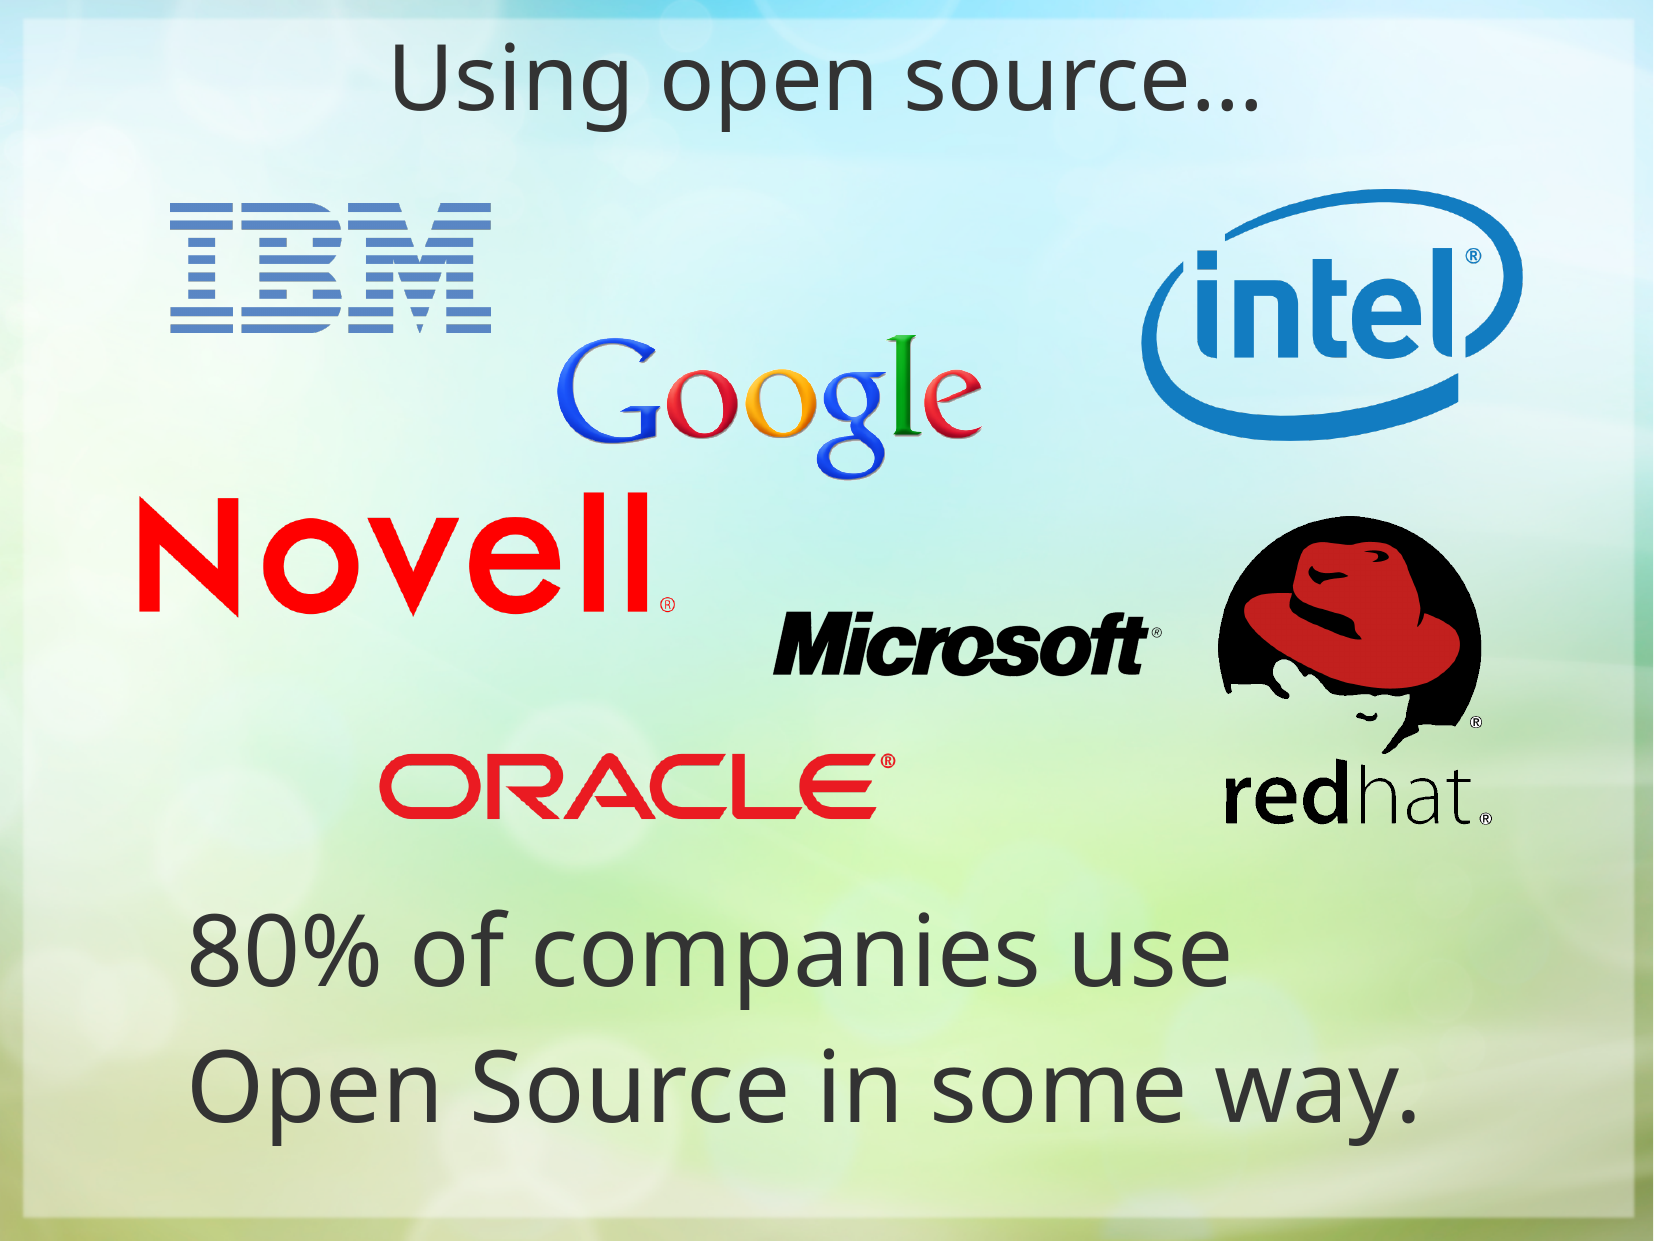

# Using open source...
80% of companies use Open Source in some way.